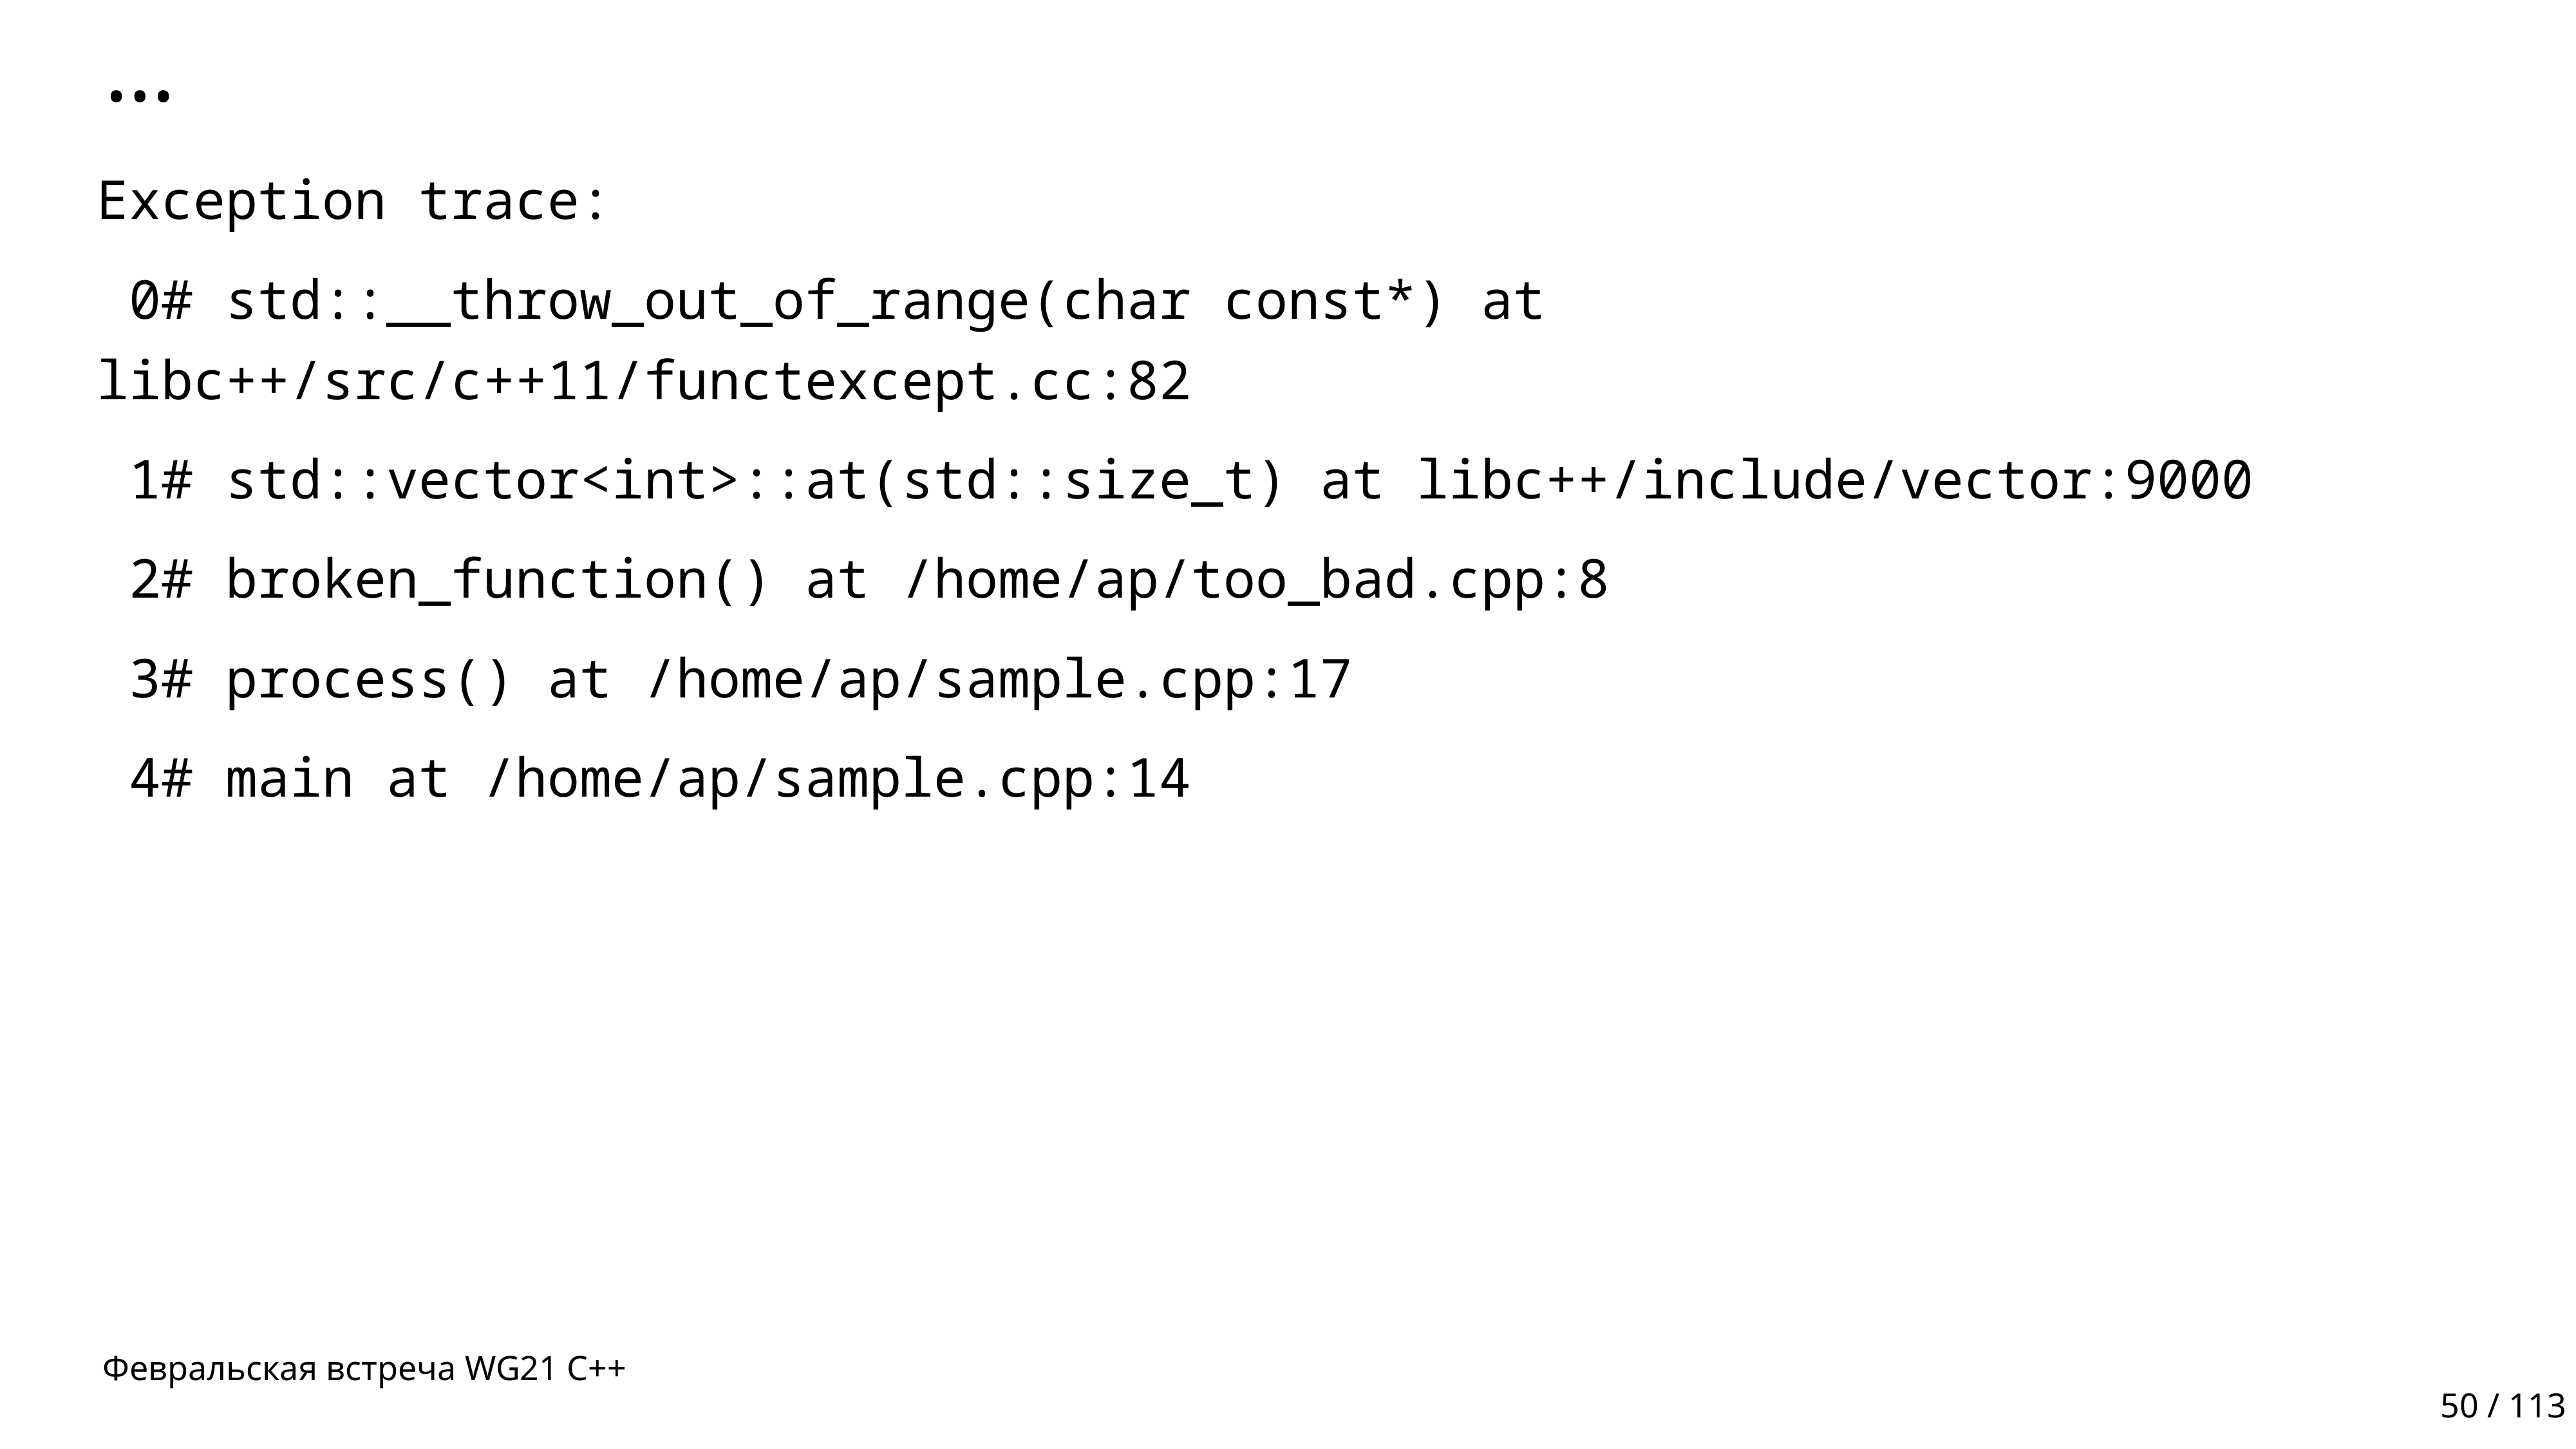

# …
Exception trace:
 0# std::__throw_out_of_range(char const*) at libc++/src/c++11/functexcept.cc:82
 1# std::vector<int>::at(std::size_t) at libc++/include/vector:9000
 2# broken_function() at /home/ap/too_bad.cpp:8
 3# process() at /home/ap/sample.cpp:17
 4# main at /home/ap/sample.cpp:14
Февральская встреча WG21 C++